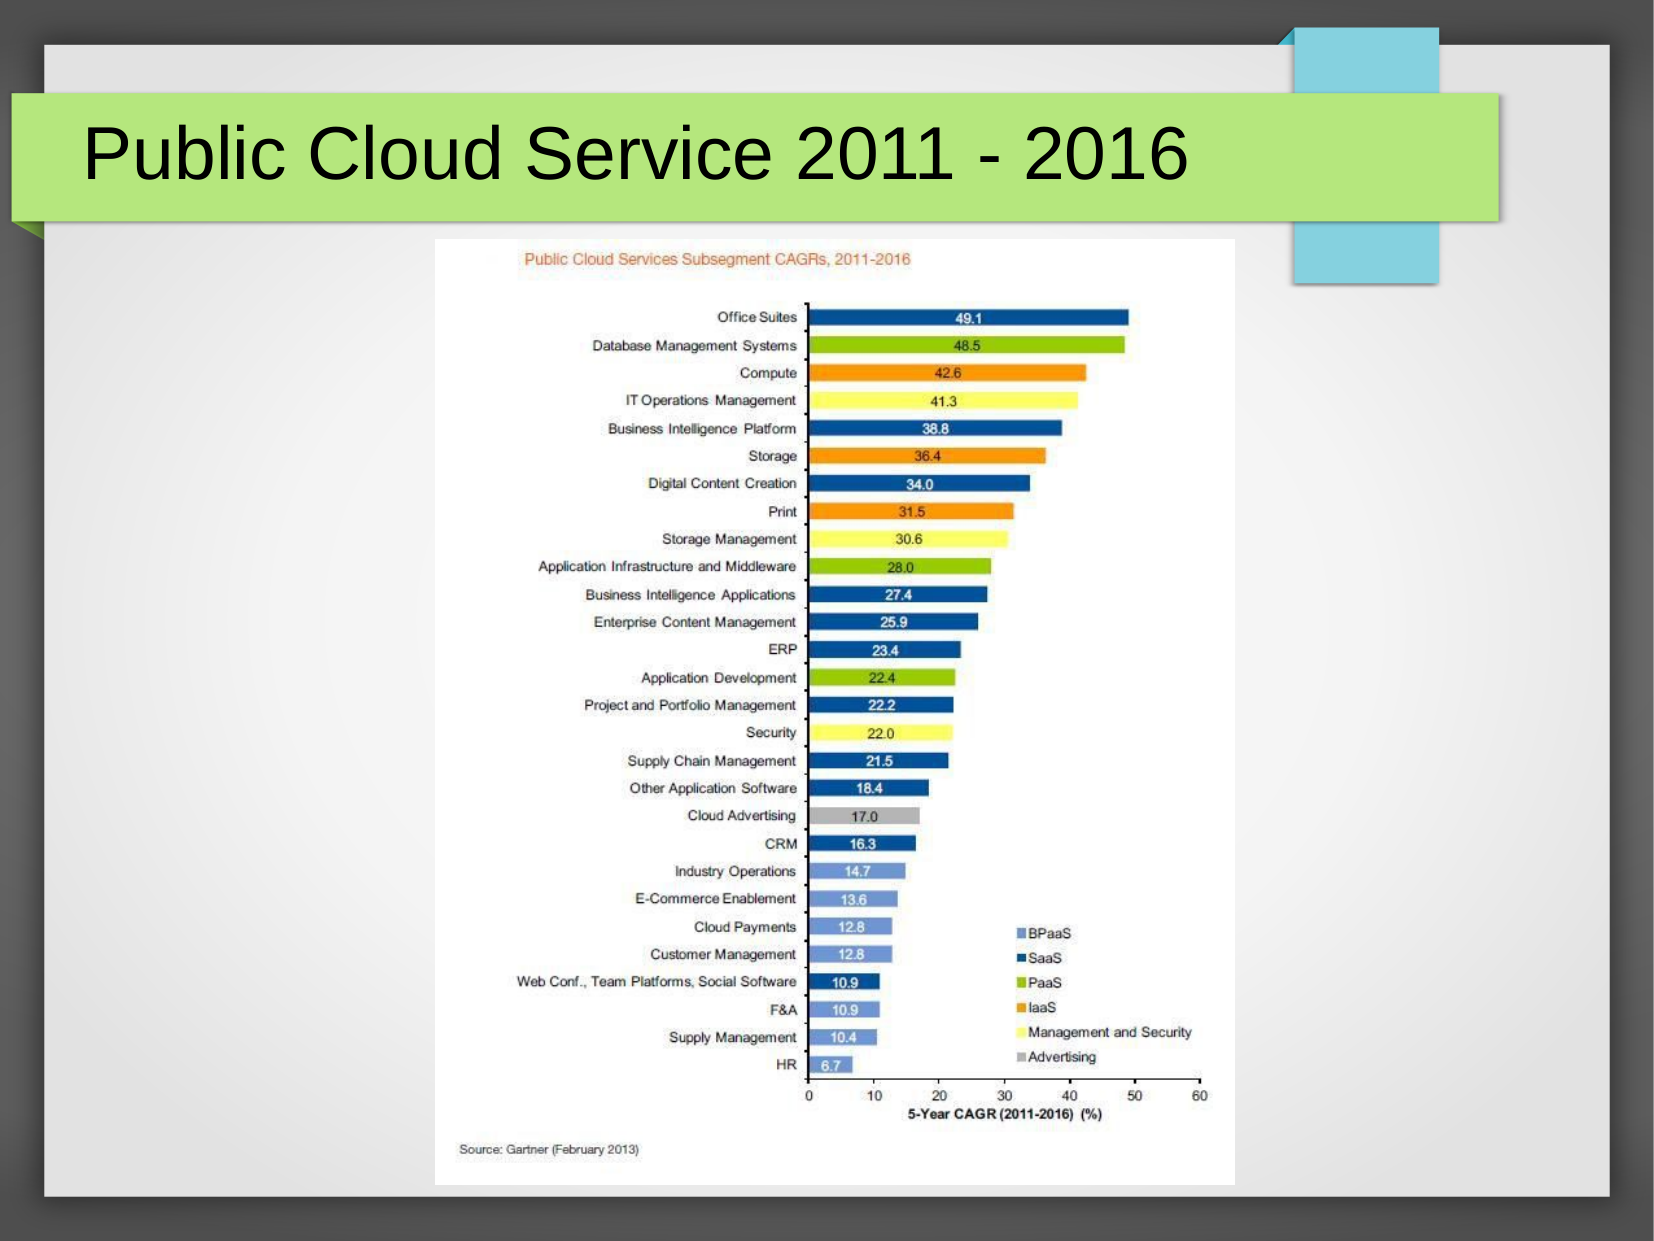

# Public Cloud Service 2011 - 2016